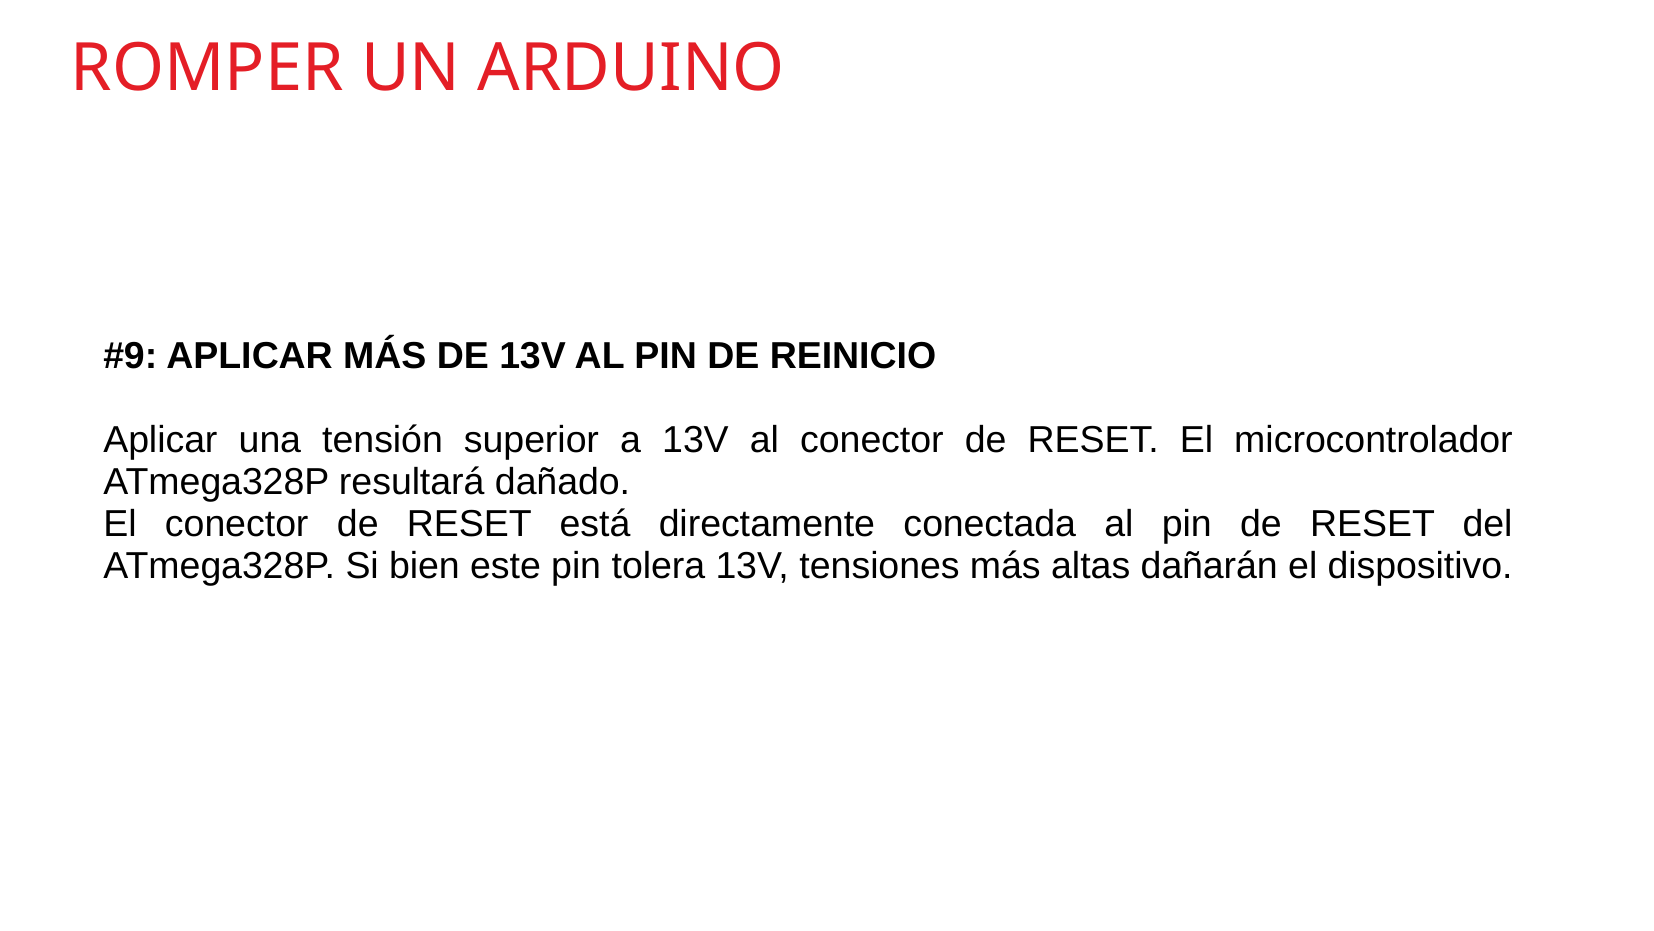

# ROMPER UN ARDUINO
#9: APLICAR MÁS DE 13V AL PIN DE REINICIO
Aplicar una tensión superior a 13V al conector de RESET. El microcontrolador ATmega328P resultará dañado.
El conector de RESET está directamente conectada al pin de RESET del ATmega328P. Si bien este pin tolera 13V, tensiones más altas dañarán el dispositivo.